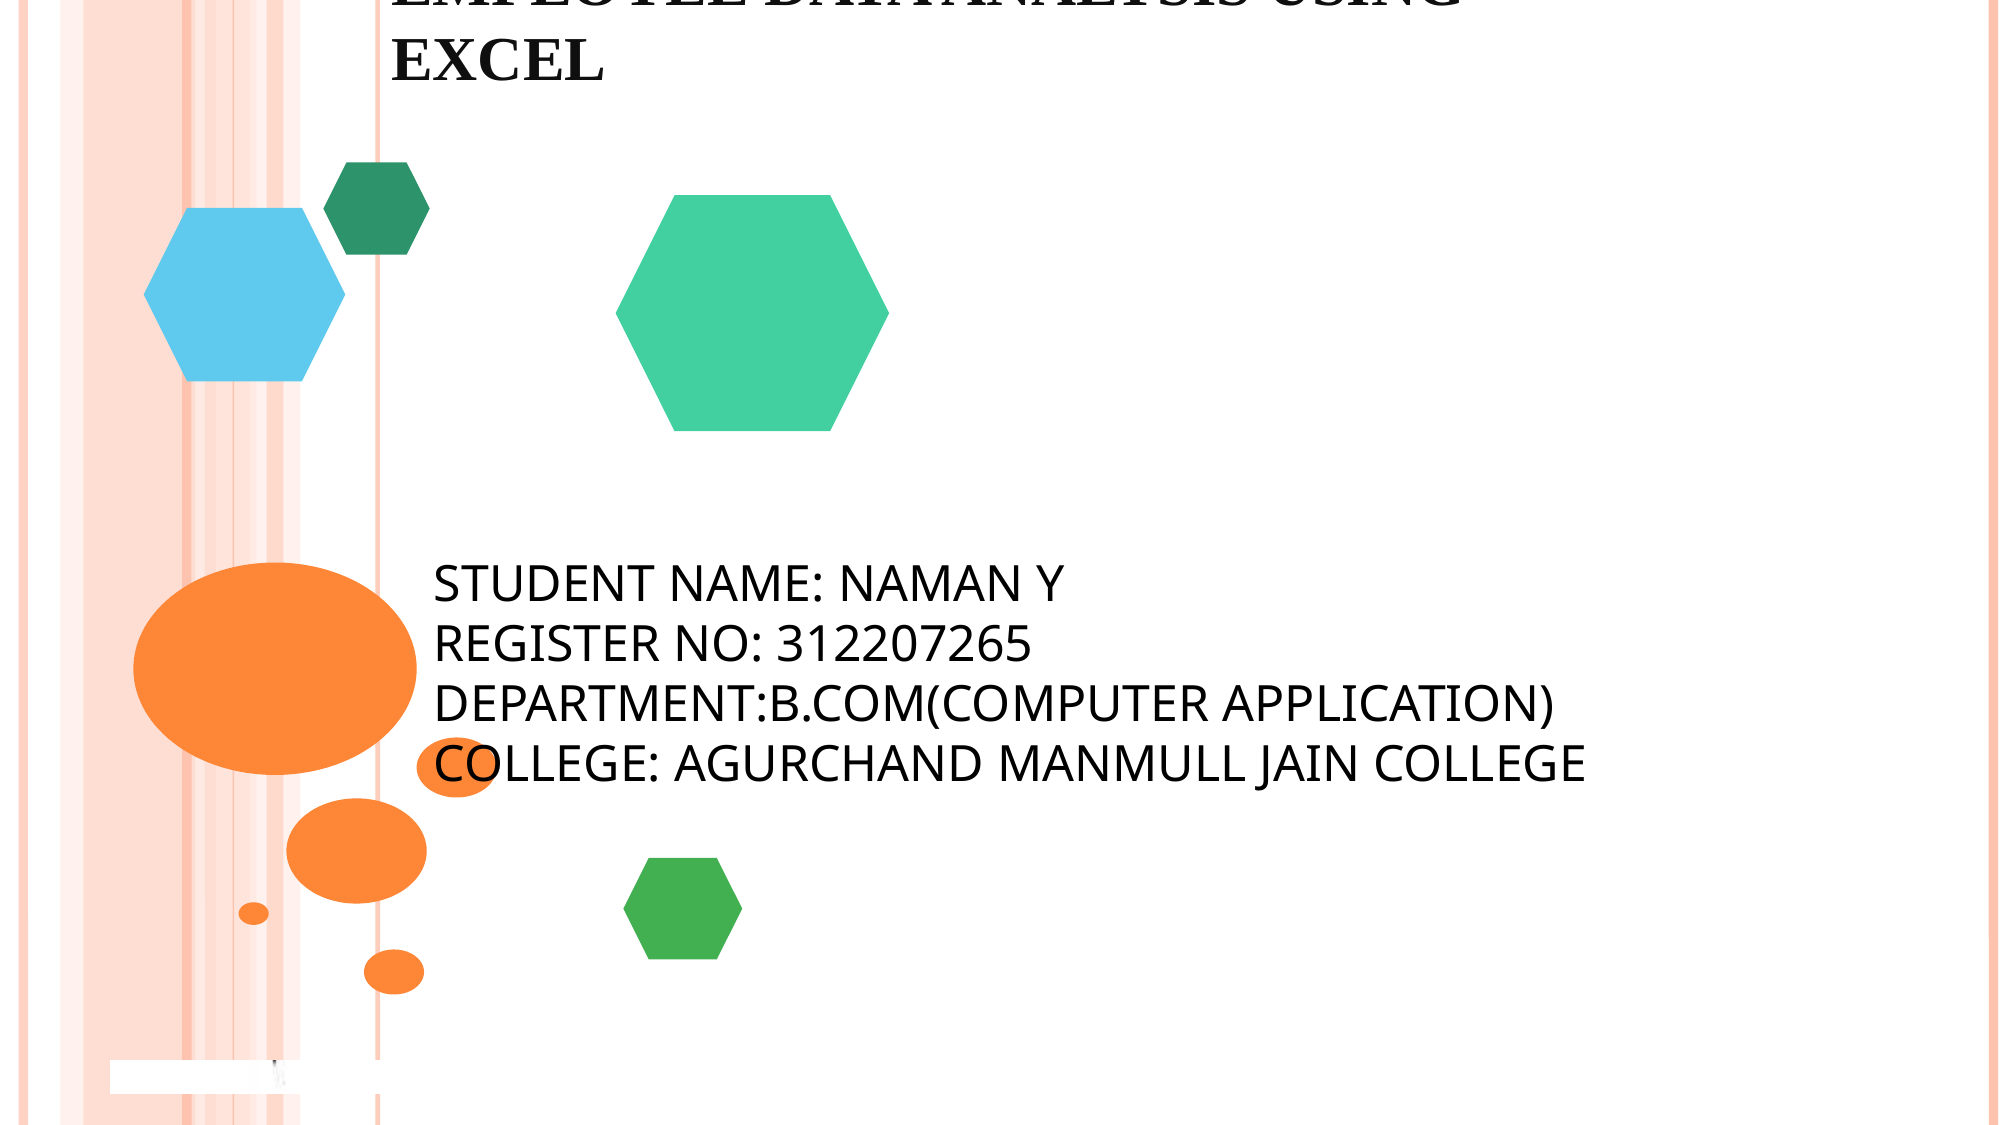

# Employee Data Analysis using Excel
STUDENT NAME: NAMAN Y
REGISTER NO: 312207265
DEPARTMENT:B.COM(COMPUTER APPLICATION)
COLLEGE: AGURCHAND MANMULL JAIN COLLEGE